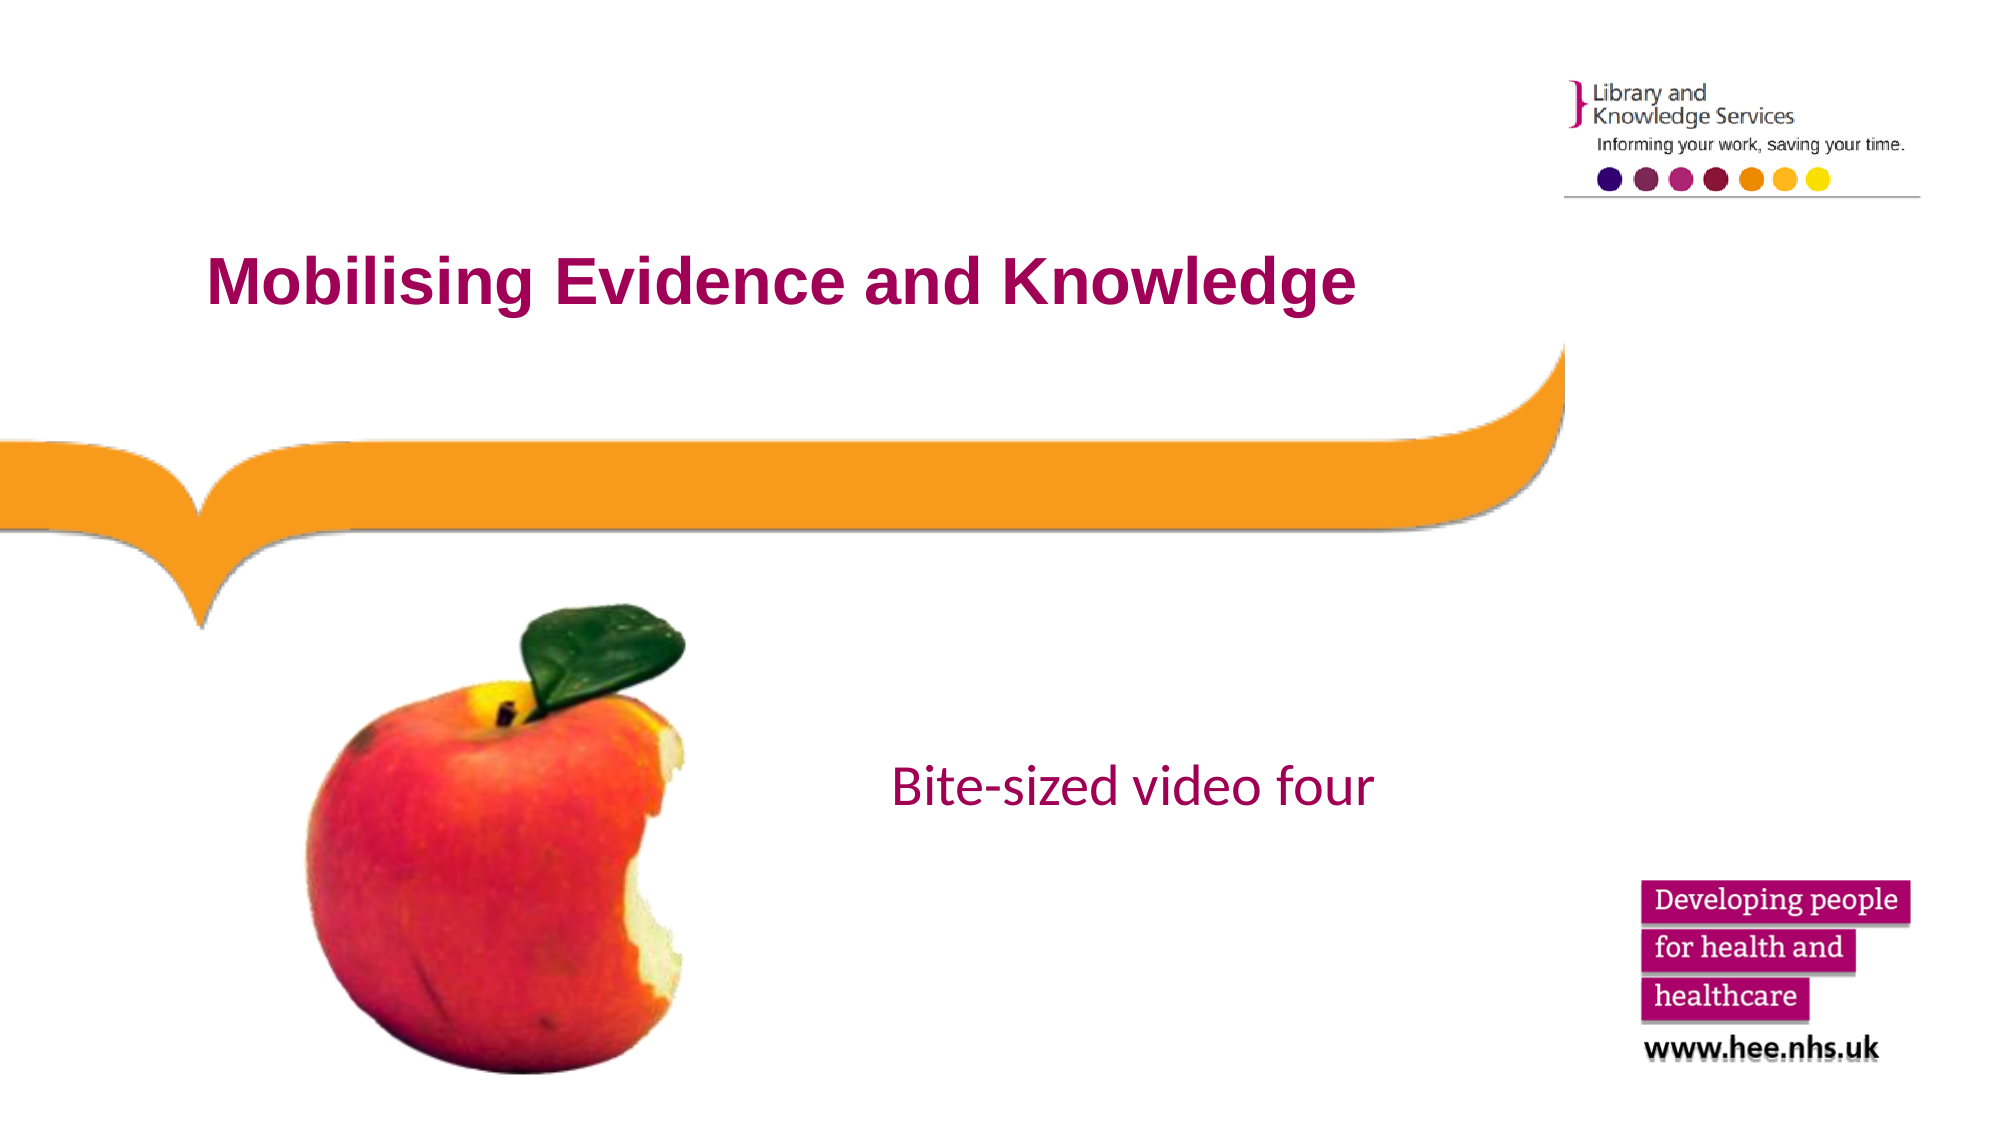

# Mobilising Evidence and Knowledge
Bite-sized video four